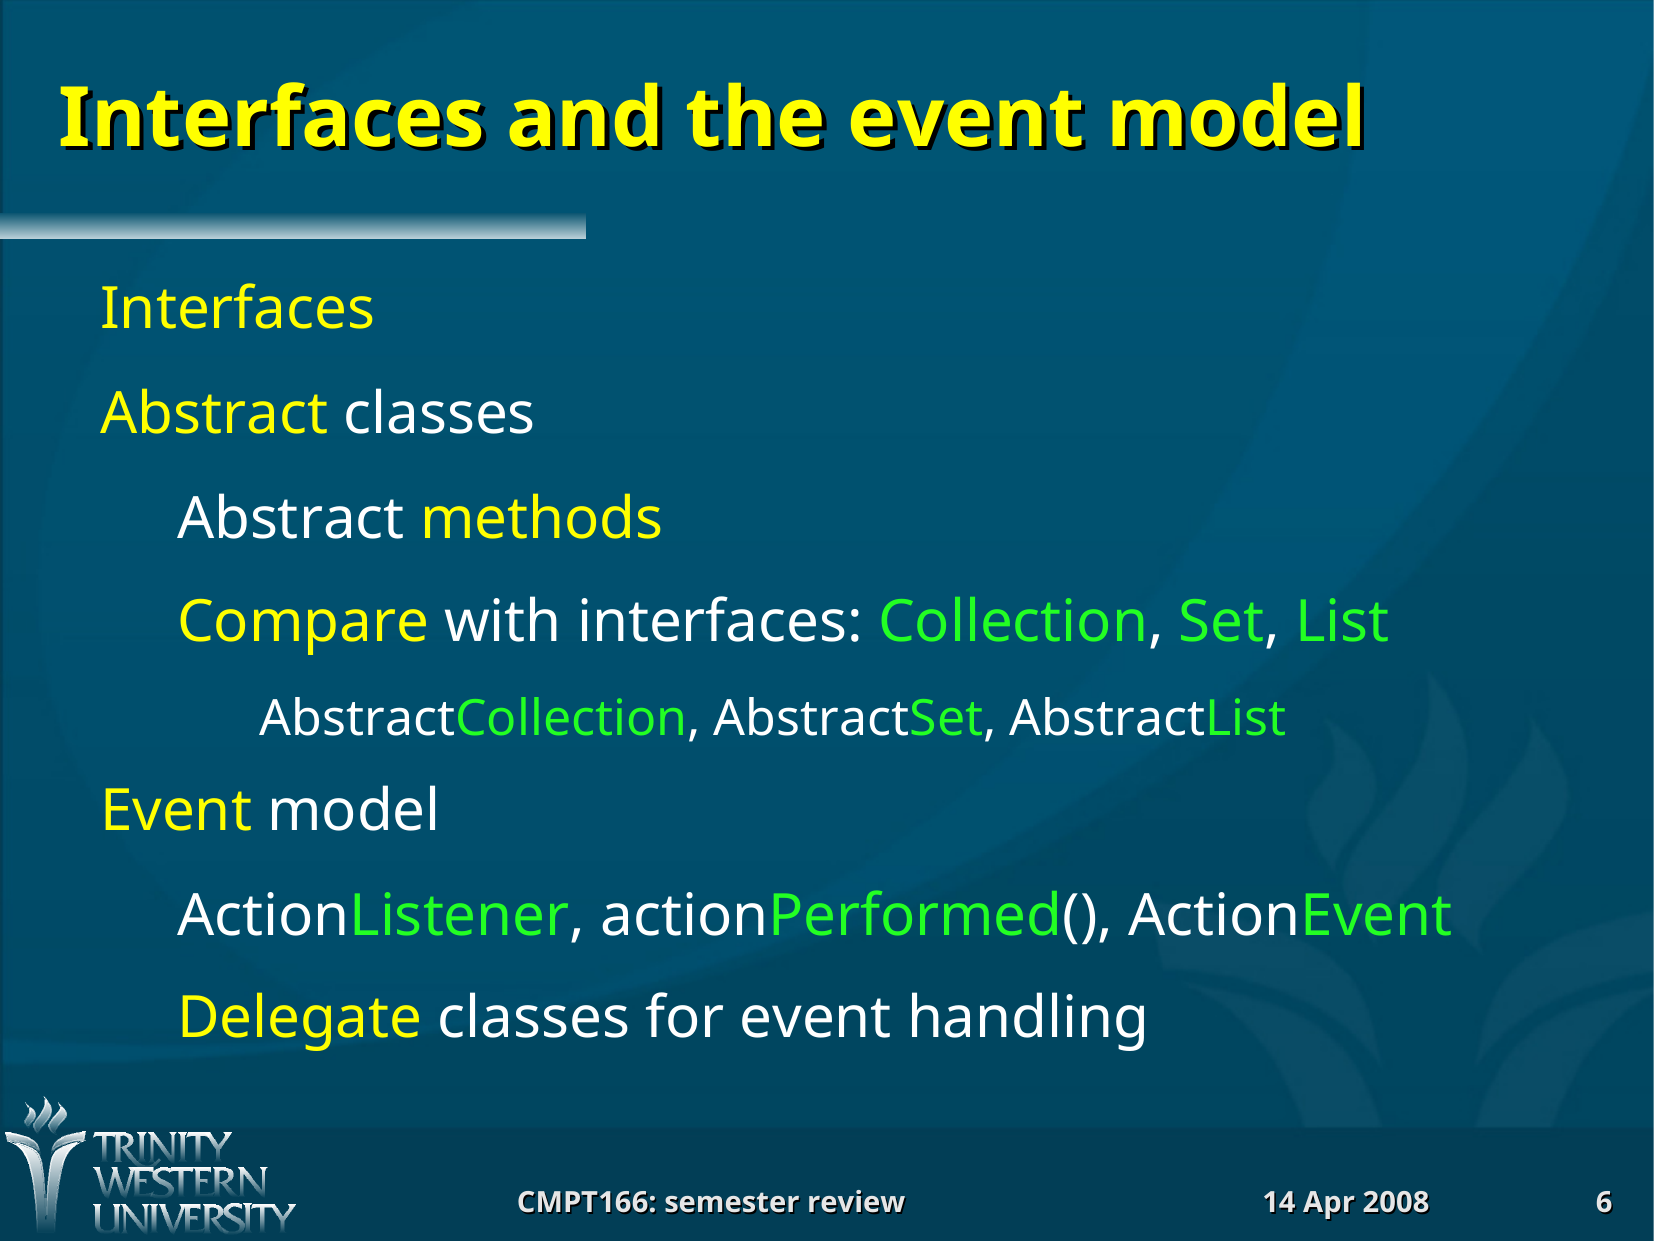

# Interfaces and the event model
Interfaces
Abstract classes
Abstract methods
Compare with interfaces: Collection, Set, List
AbstractCollection, AbstractSet, AbstractList
Event model
ActionListener, actionPerformed(), ActionEvent
Delegate classes for event handling
CMPT166: semester review
14 Apr 2008
6